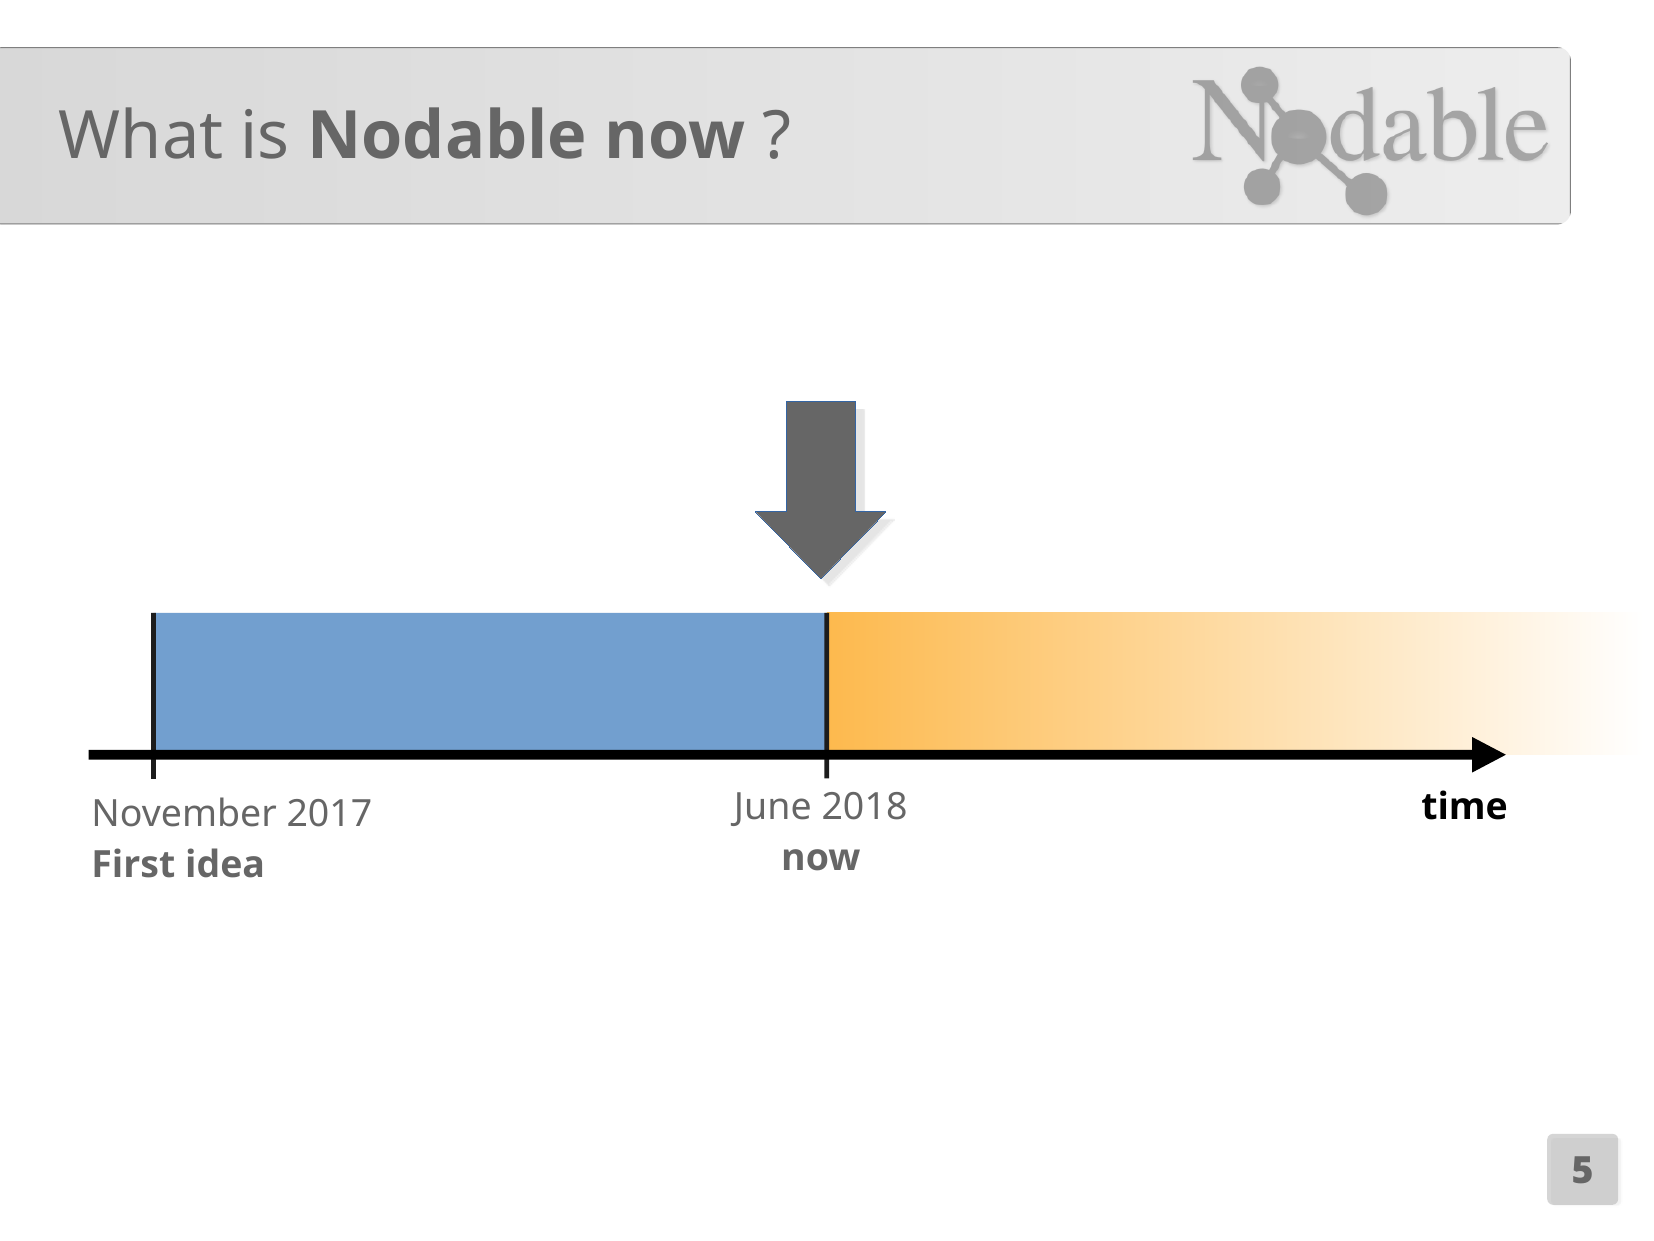

# What is Nodable now ?
June 2018
now
time
November 2017
First idea
5